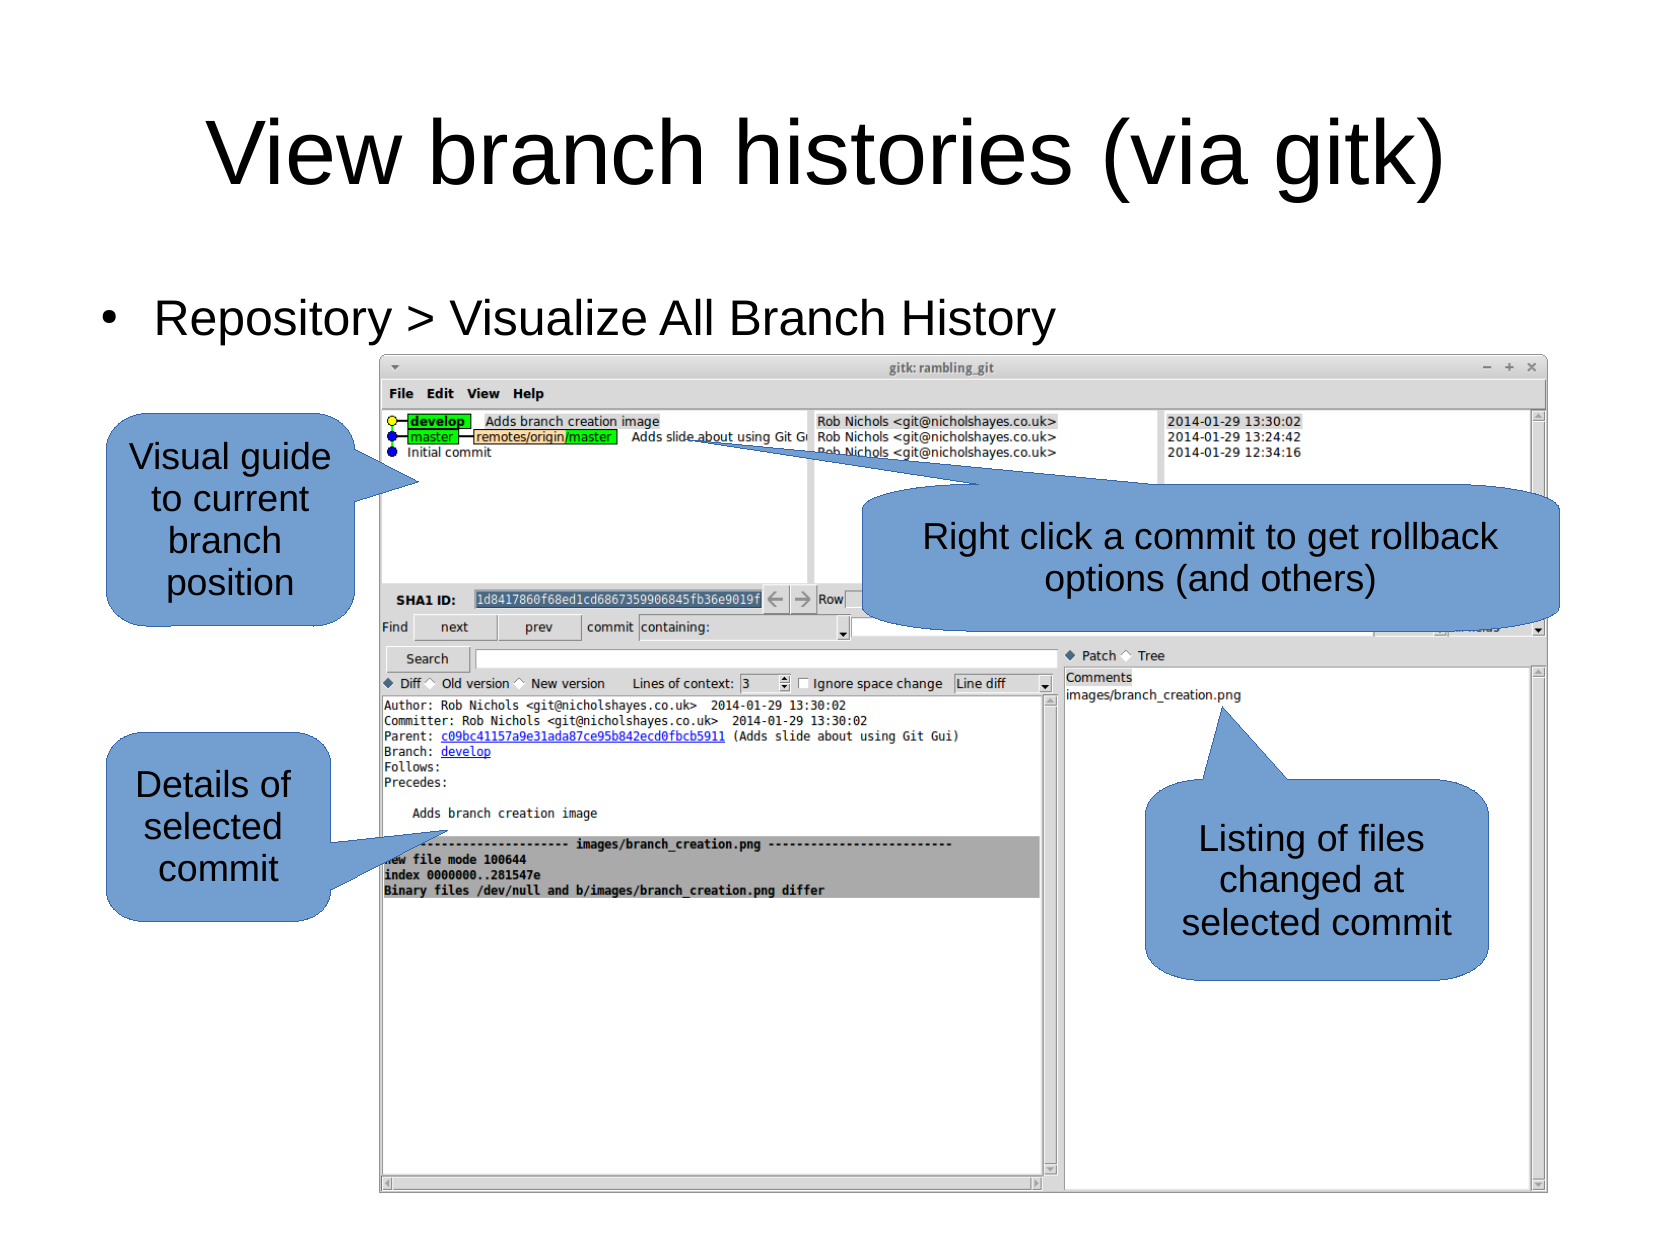

# View branch histories (via gitk)
Repository > Visualize All Branch History
Visual guide
to current
branch
position
Right click a commit to get rollback
options (and others)
Details of
selected
commit
Listing of files
changed at
selected commit